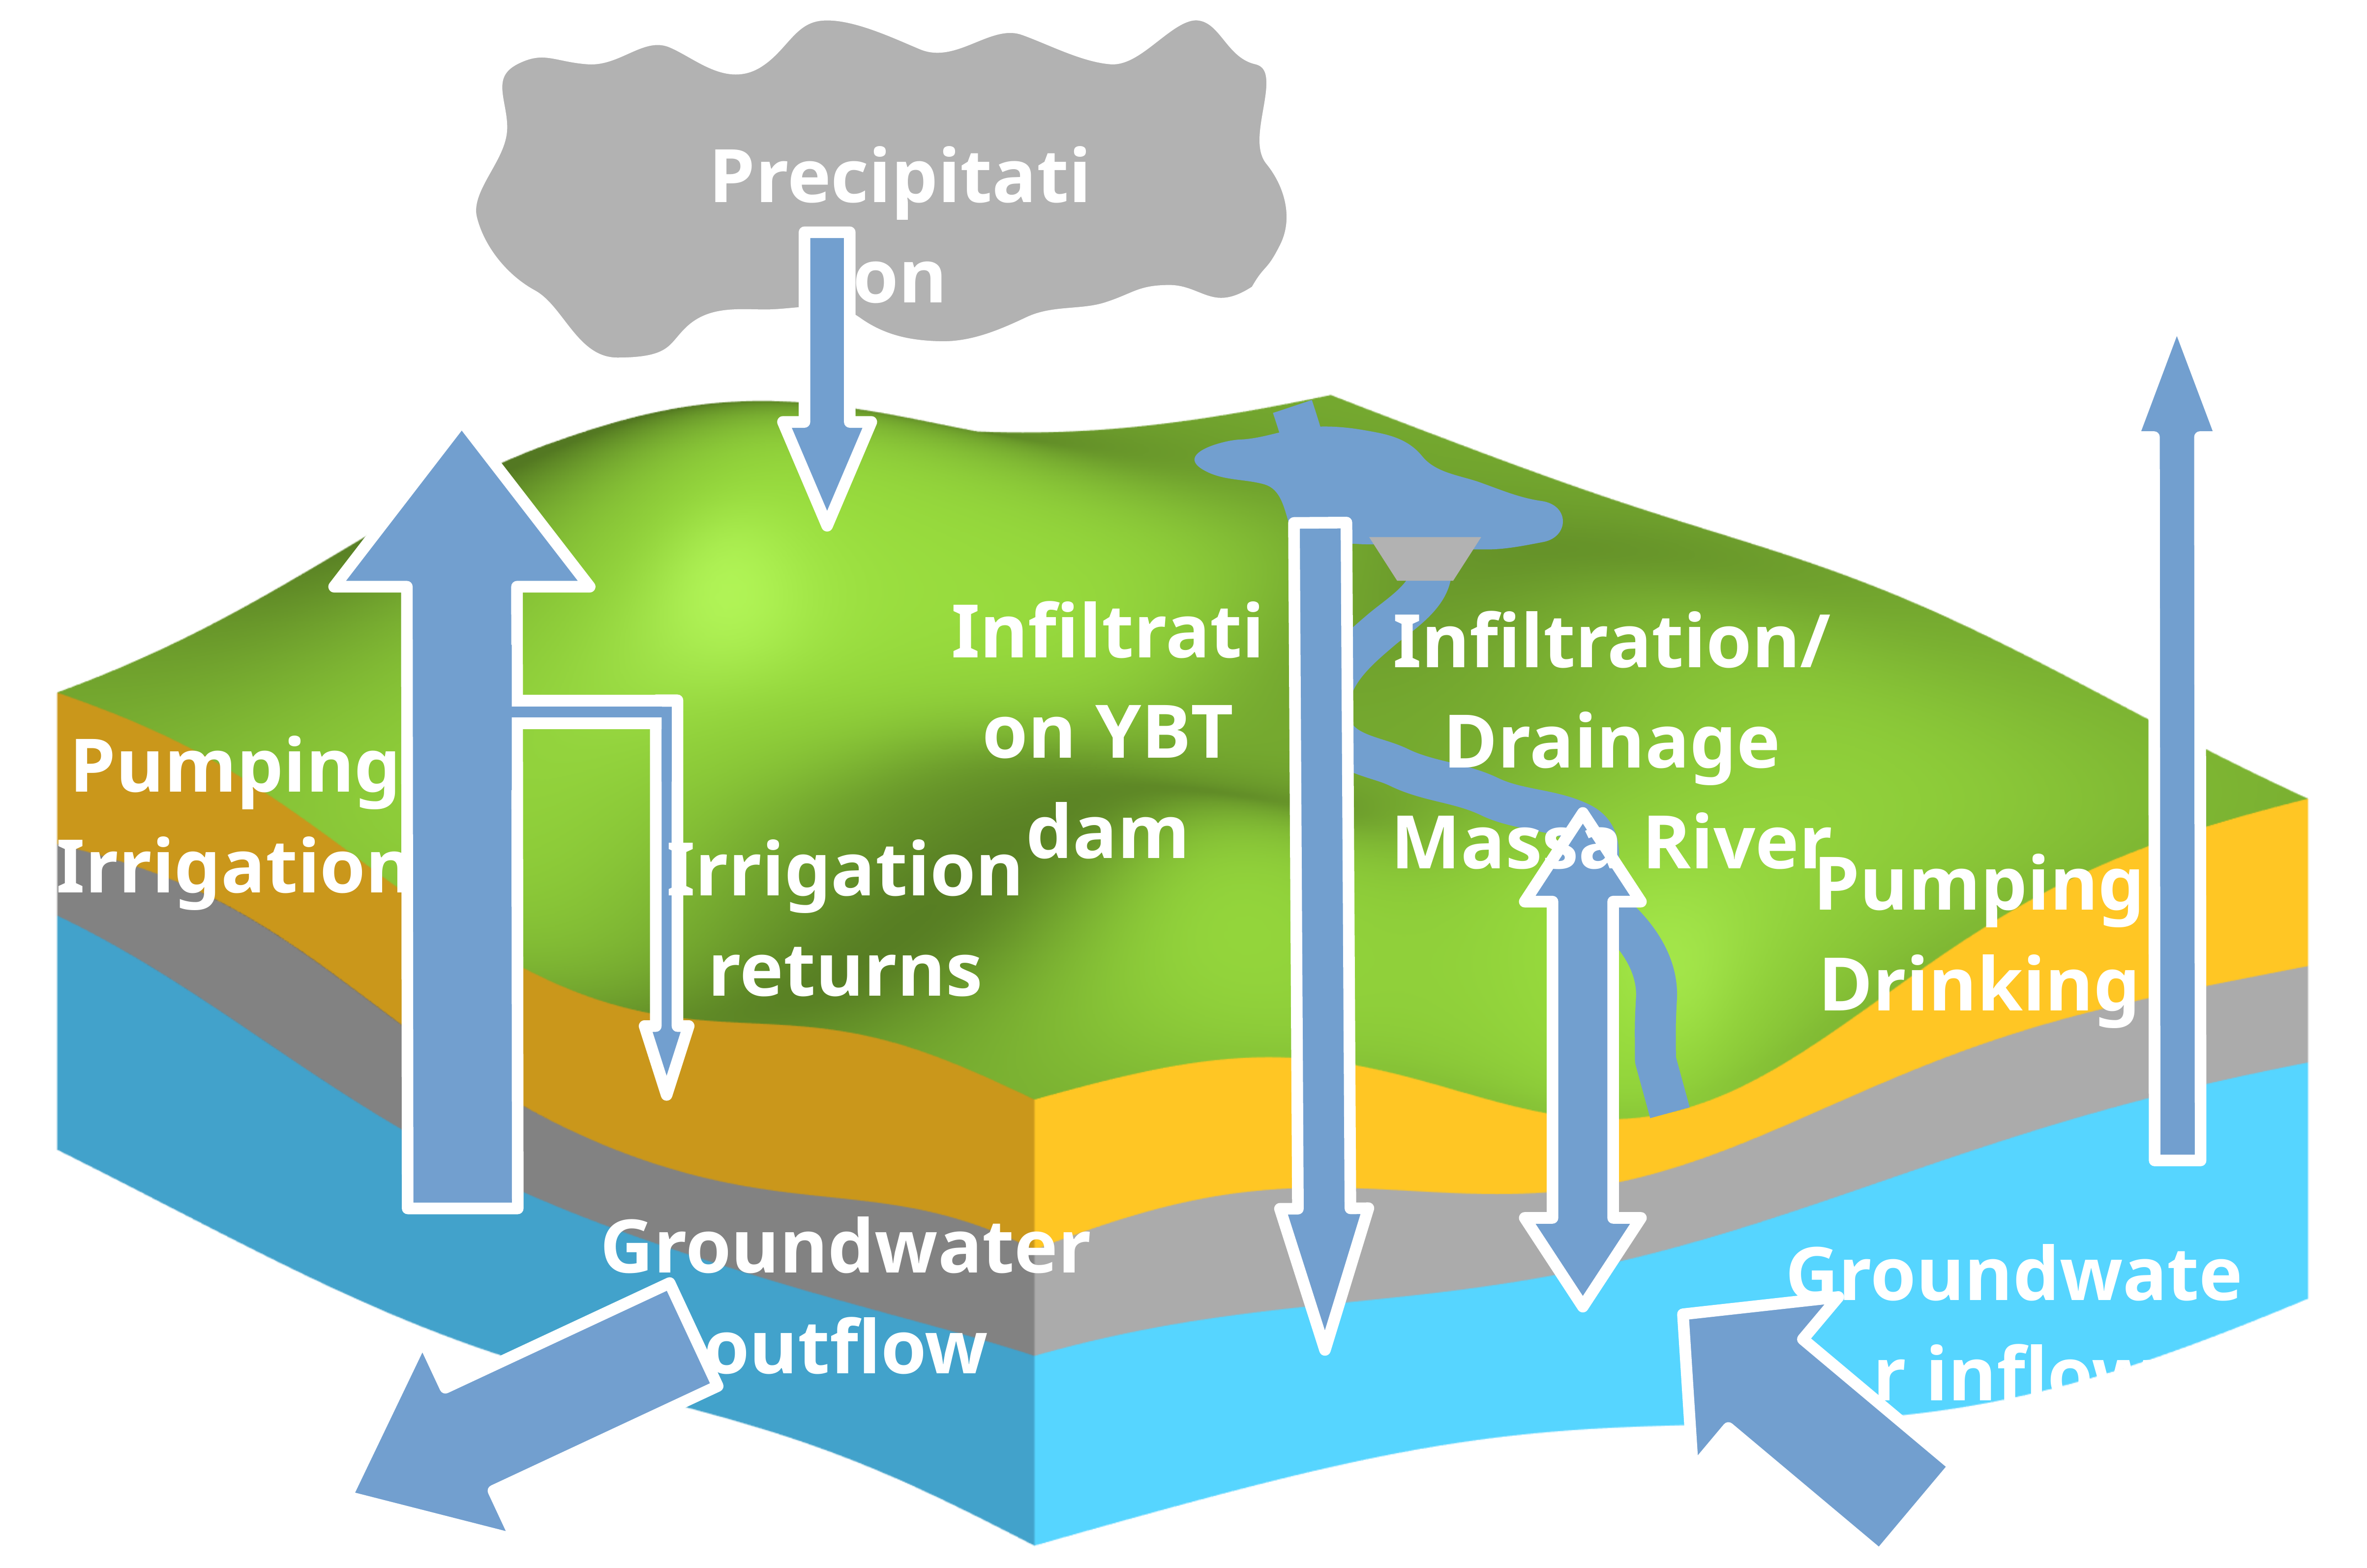

Precipitation
Infiltration YBT dam
Infiltration/ Drainage
Massa River
Pumping Irrigation
 Irrigation
 returns
Pumping Drinking
Groundwater outflow
Groundwater inflow